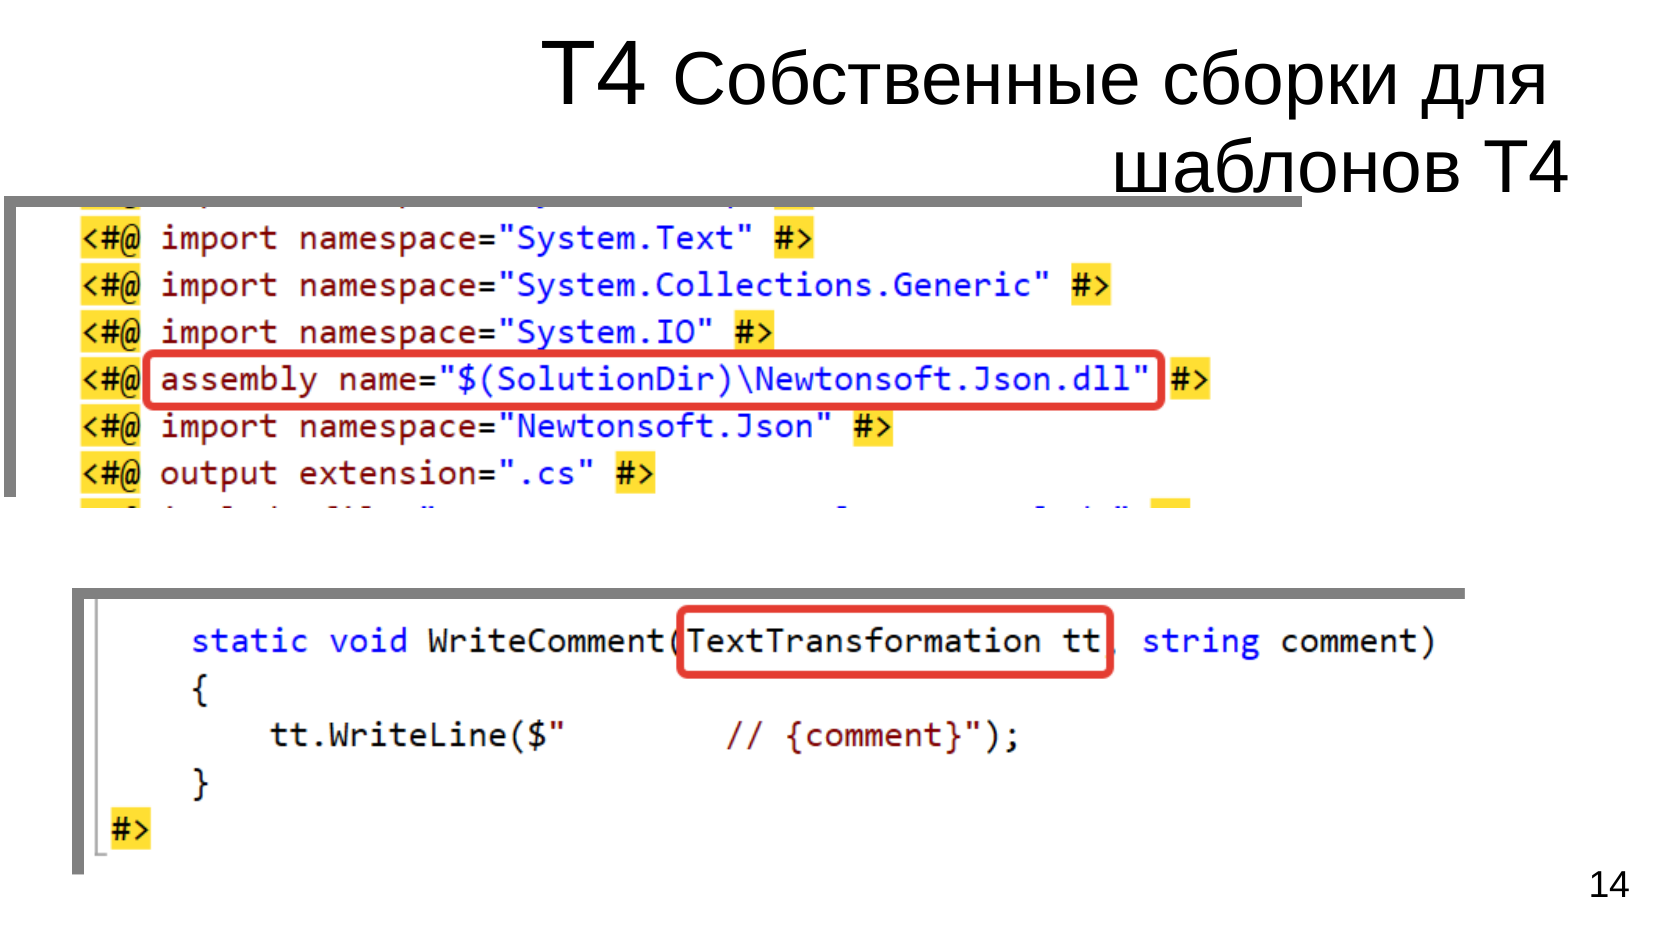

# T4 Собственные сборки для шаблонов T4